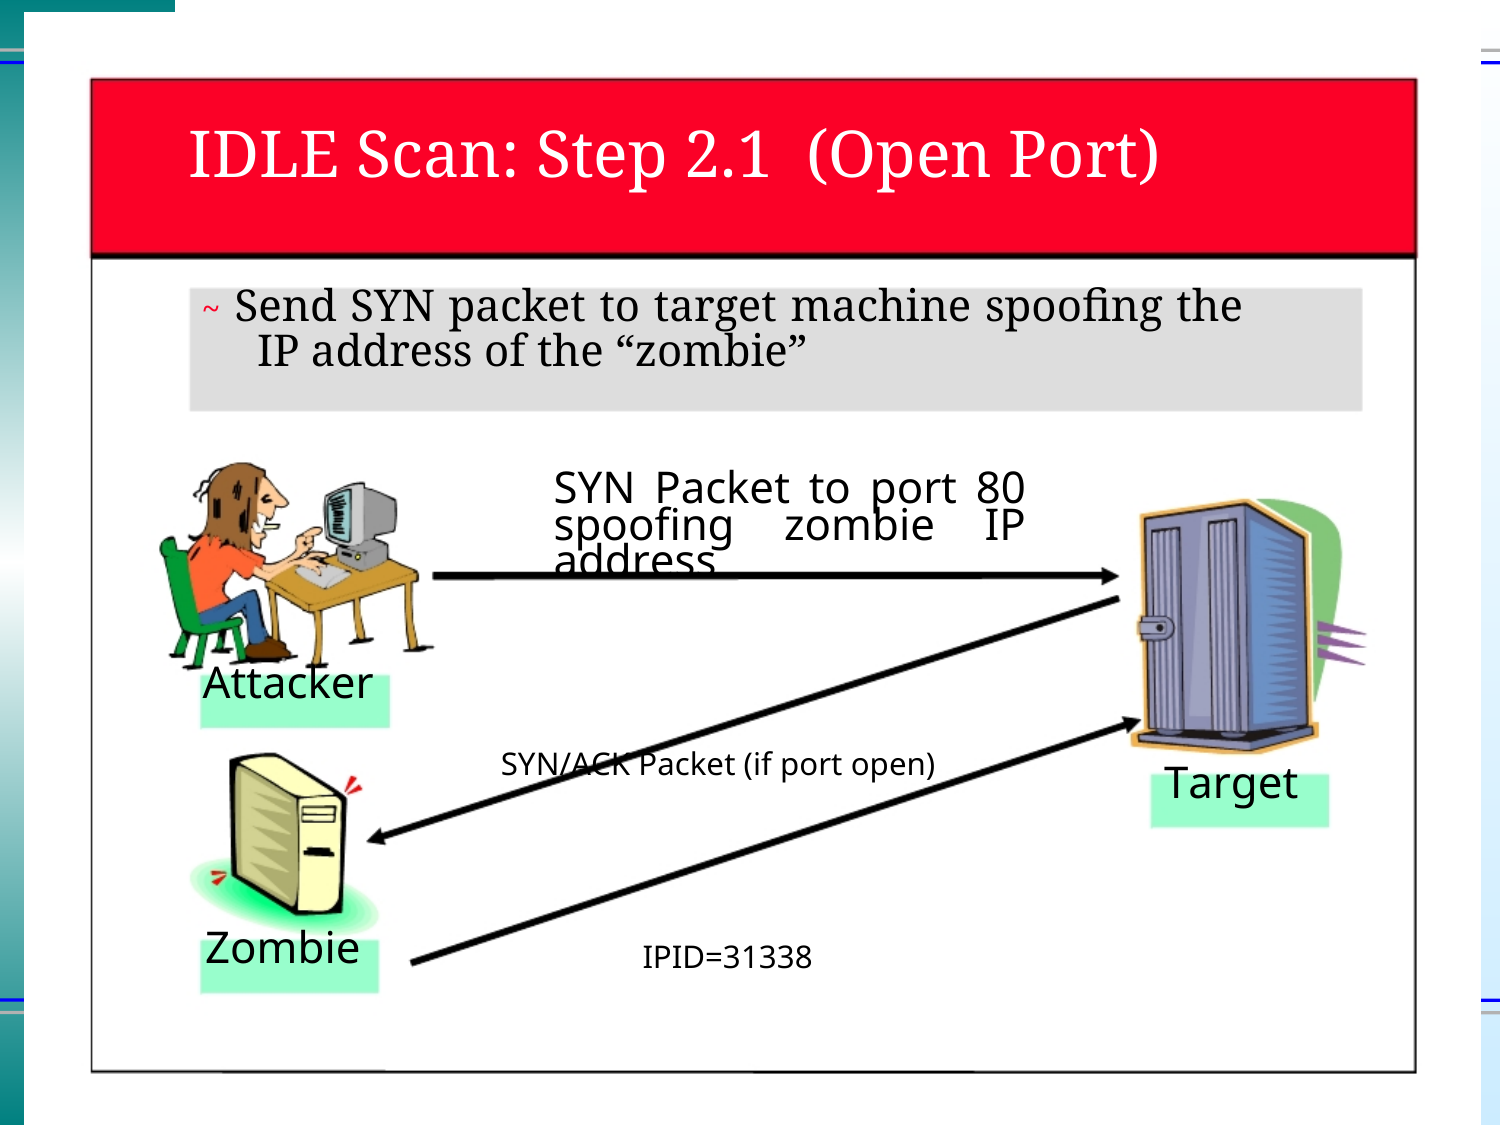

IDLE Scan: Step 2.1 (Open Port)
~ Send SYN packet to target machine spoofing the IP address of the “zombie”
SYN Packet to port 80 spoofing zombie IP address
SYN/ACK Packet (if port open)
Attacker
Target
IPID=31338
Zombie